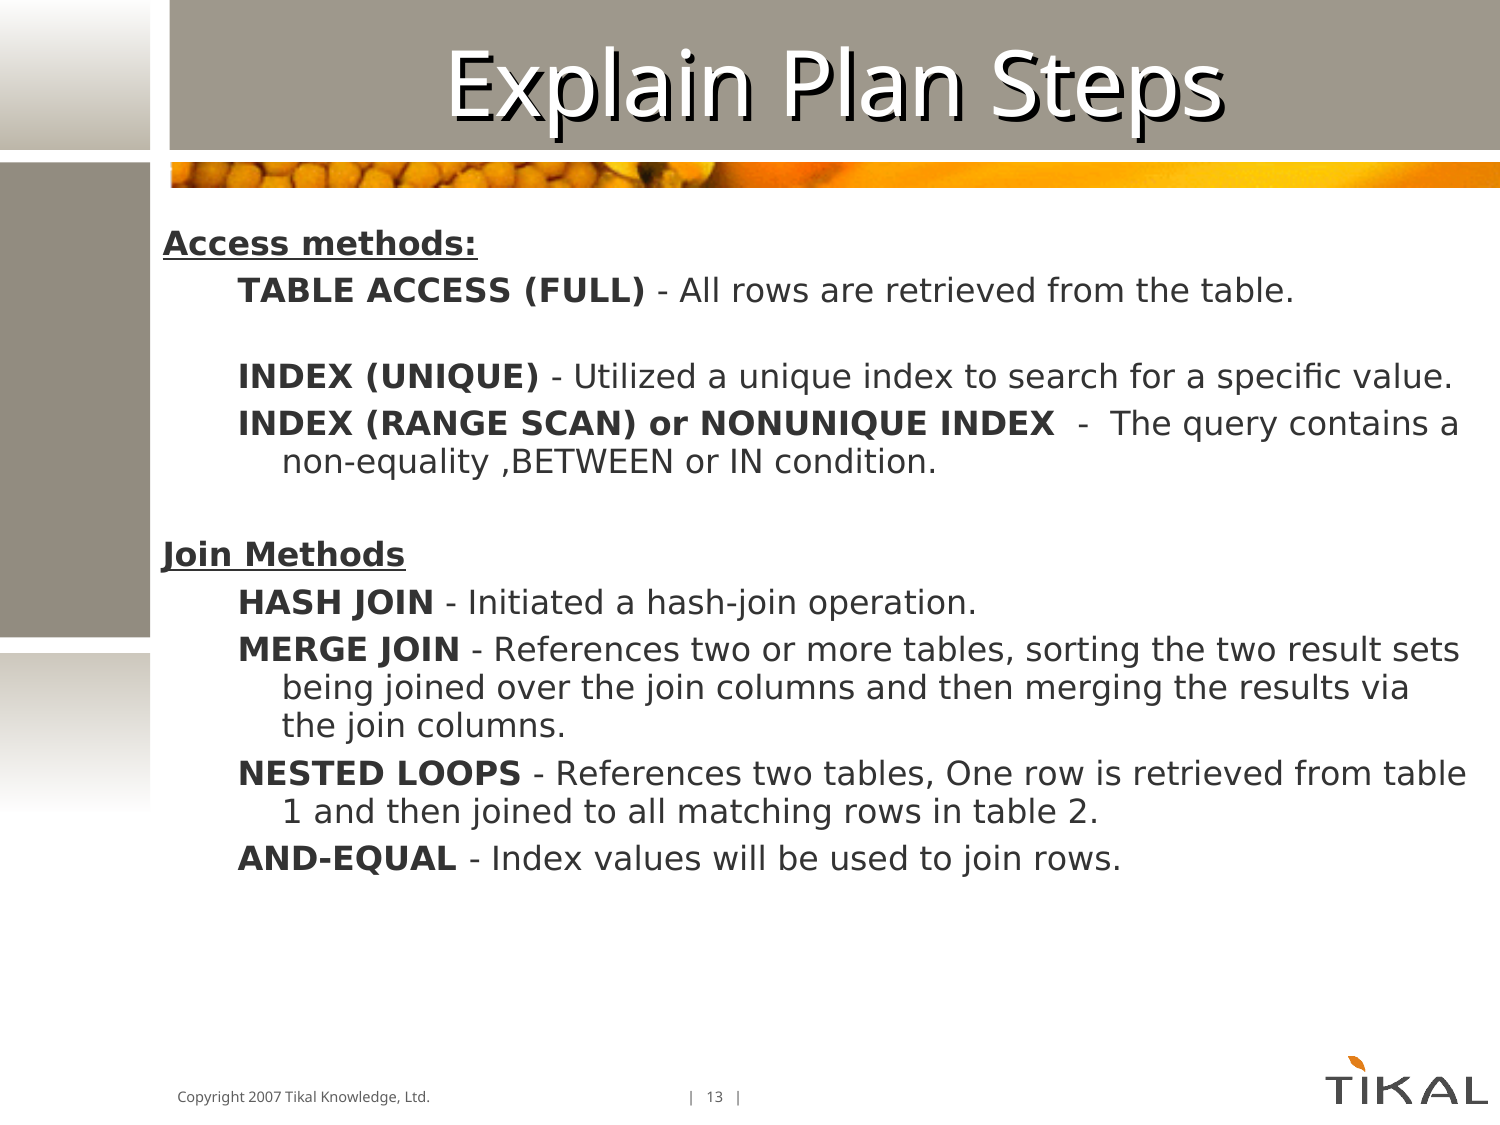

# Explain Plan Steps
Access methods:
TABLE ACCESS (FULL) - All rows are retrieved from the table.
INDEX (UNIQUE) - Utilized a unique index to search for a specific value.
INDEX (RANGE SCAN) or NONUNIQUE INDEX - The query contains a non-equality ,BETWEEN or IN condition.
Join Methods
HASH JOIN - Initiated a hash-join operation.
MERGE JOIN - References two or more tables, sorting the two result sets being joined over the join columns and then merging the results via the join columns.
NESTED LOOPS - References two tables, One row is retrieved from table 1 and then joined to all matching rows in table 2.
AND-EQUAL - Index values will be used to join rows.